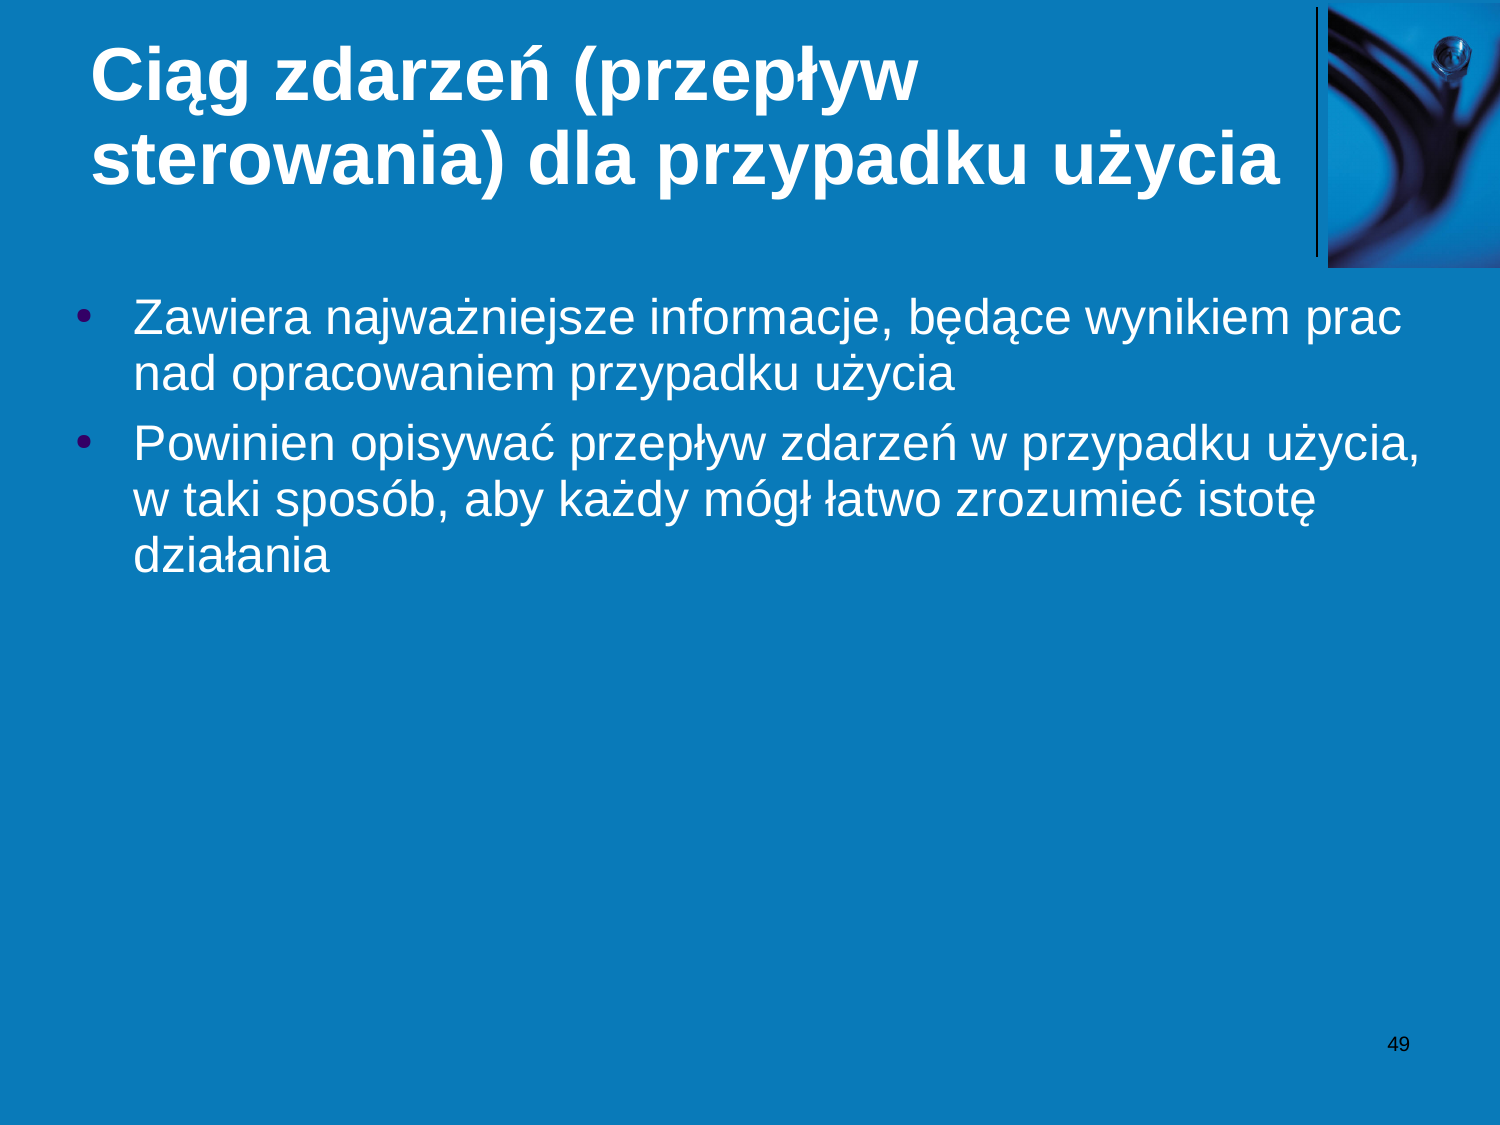

# Ciąg zdarzeń (przepływ sterowania) dla przypadku użycia
Zawiera najważniejsze informacje, będące wynikiem prac nad opracowaniem przypadku użycia
Powinien opisywać przepływ zdarzeń w przypadku użycia, w taki sposób, aby każdy mógł łatwo zrozumieć istotę działania
49